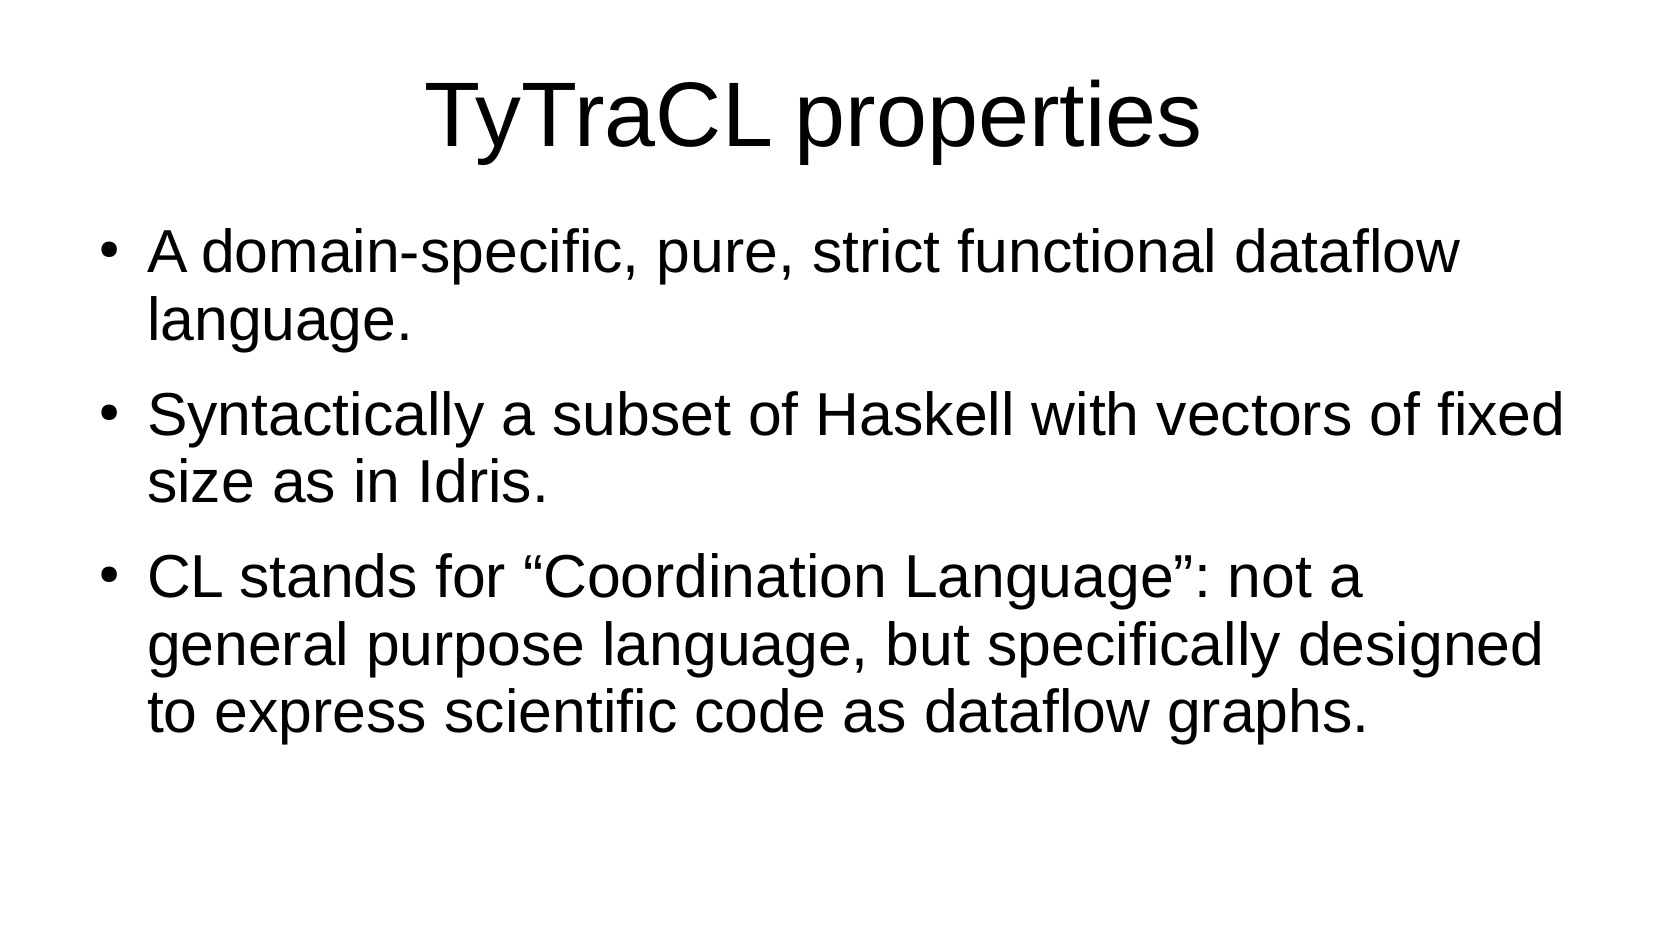

# TyTraCL properties
A domain-specific, pure, strict functional dataflow language.
Syntactically a subset of Haskell with vectors of fixed size as in Idris.
CL stands for “Coordination Language”: not a general purpose language, but specifically designed to express scientific code as dataflow graphs.